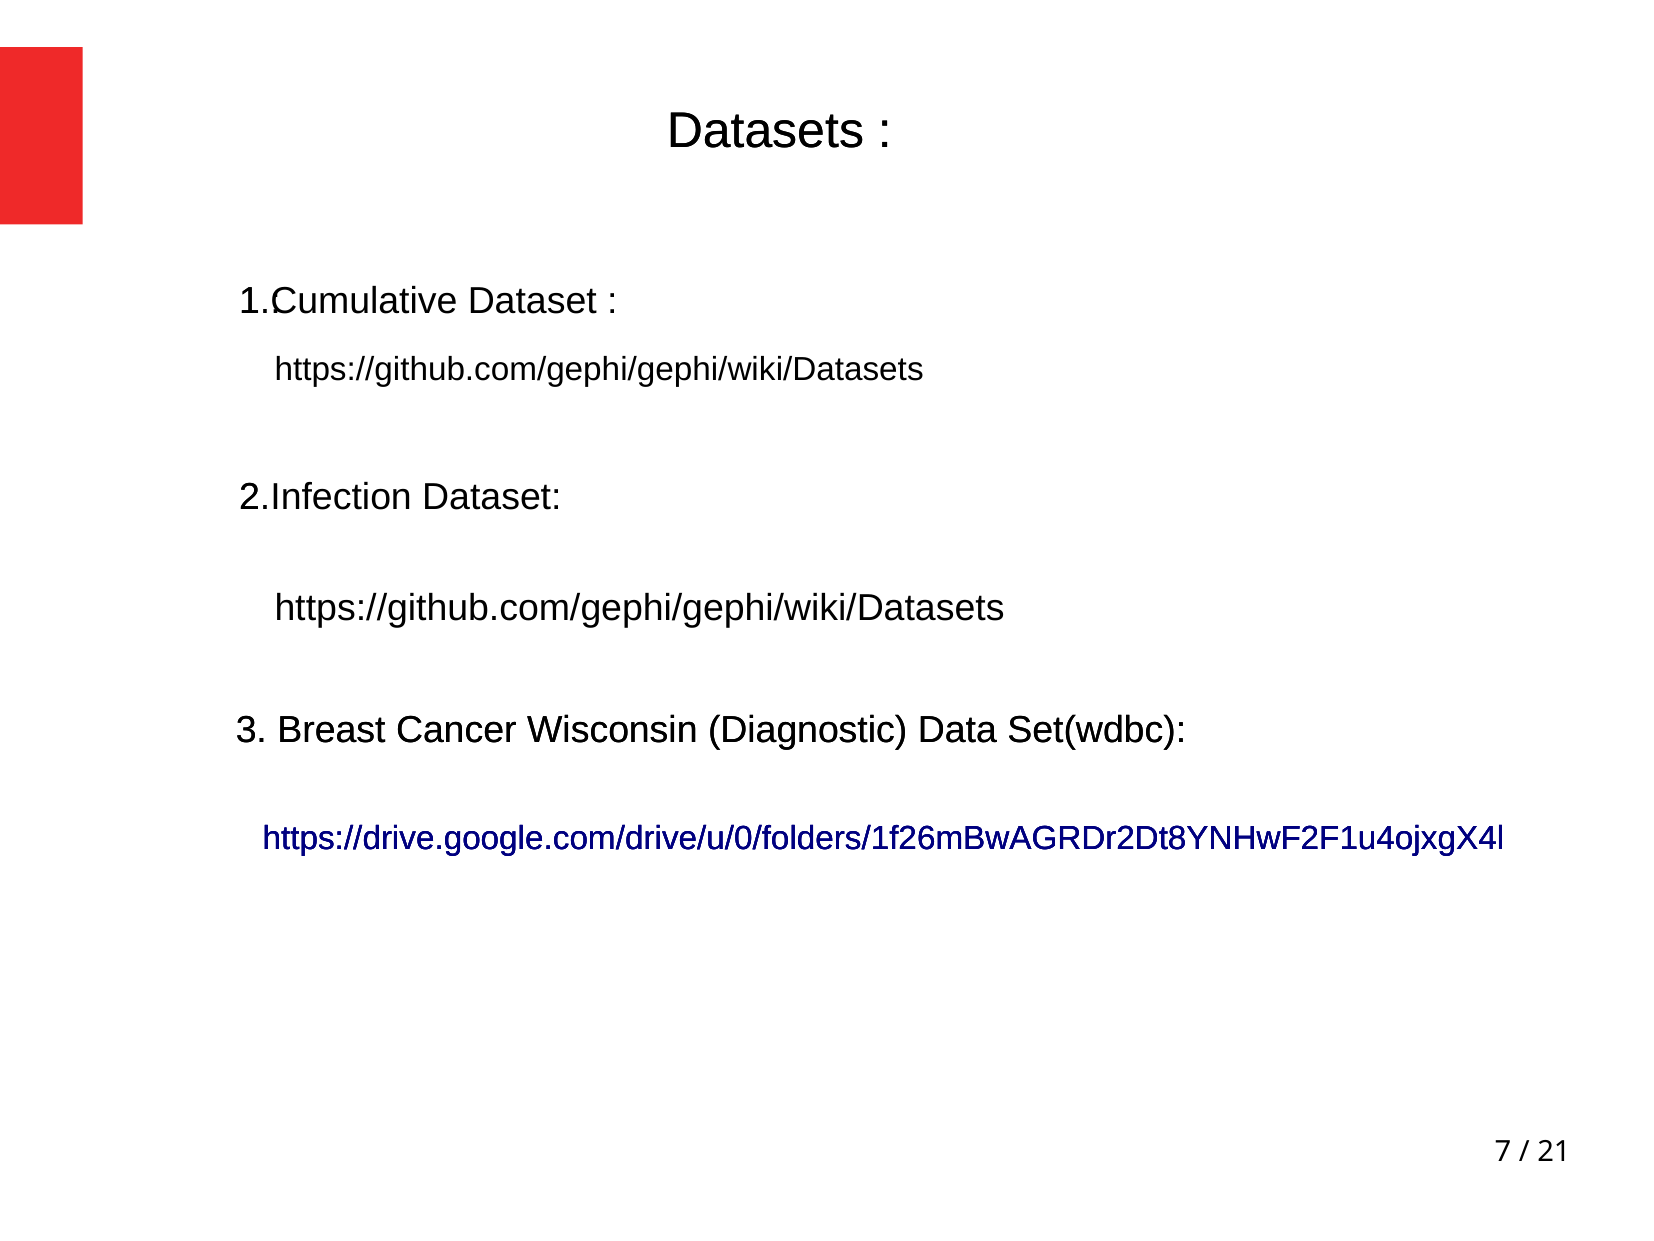

Datasets :
Datasets :
1.Cumulative Dataset :
1 :
https://github.com/gephi/gephi/wiki/Datasets
2 Infection Dataset:
2.
https://github.com/gephi/gephi/wiki/Datasets
3. Breast Cancer Wisconsin (Diagnostic) Data Set(wdbc):
3. Breast Cancer Wisconsin (Diagnostic) Data Set(wdbc):
https://drive.google.com/drive/u/0/folders/1f26mBwAGRDr2Dt8YNHwF2F1u4ojxgX4l
https://drive.google.com/drive/u/0/folders/1f26mBwAGRDr2Dt8YNHwF2F1u4ojxgX4l
https://drive.google.com/drive/u/0/folders/1f26mBwAGRDr2Dt8YNHwF2F1u4ojxgX4l
7